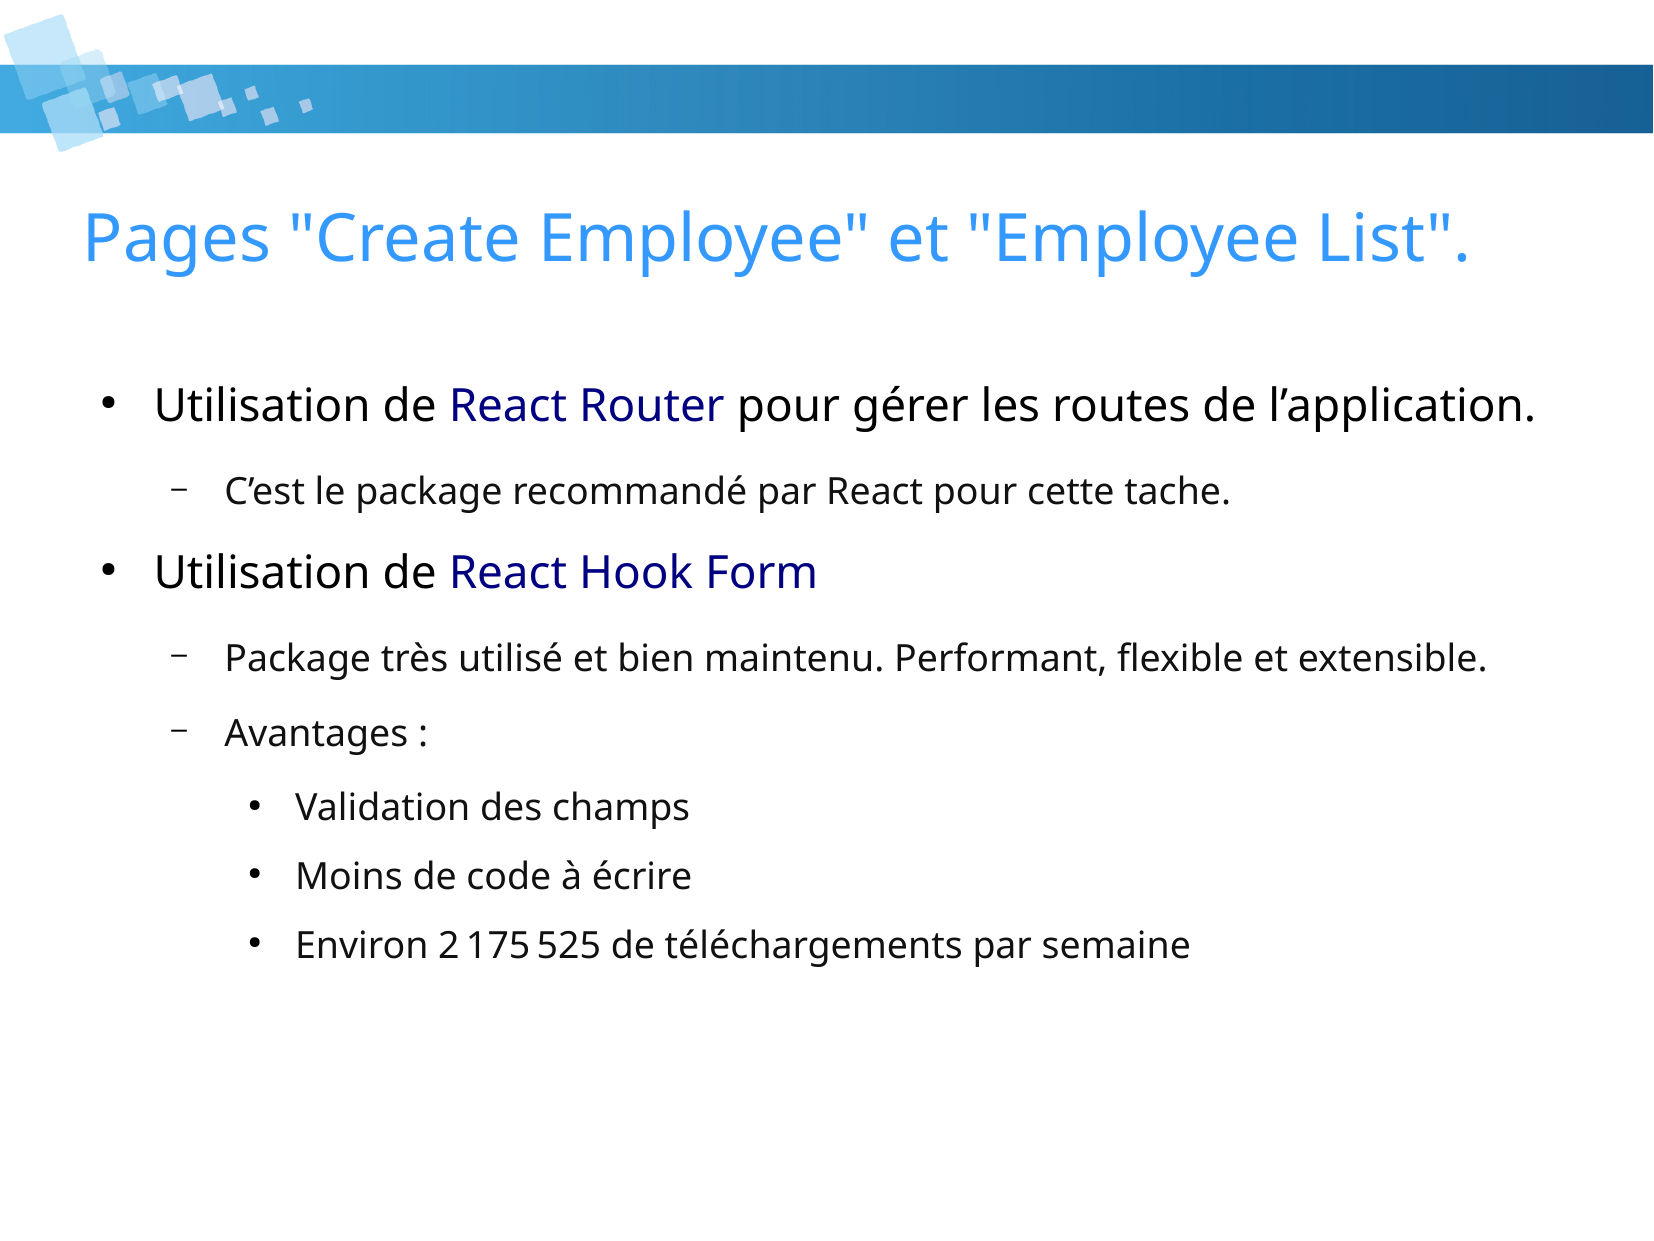

# Pages "Create Employee" et "Employee List".
Utilisation de React Router pour gérer les routes de l’application.
C’est le package recommandé par React pour cette tache.
Utilisation de React Hook Form
Package très utilisé et bien maintenu. Performant, flexible et extensible.
Avantages :
Validation des champs
Moins de code à écrire
Environ 2 175 525 de téléchargements par semaine